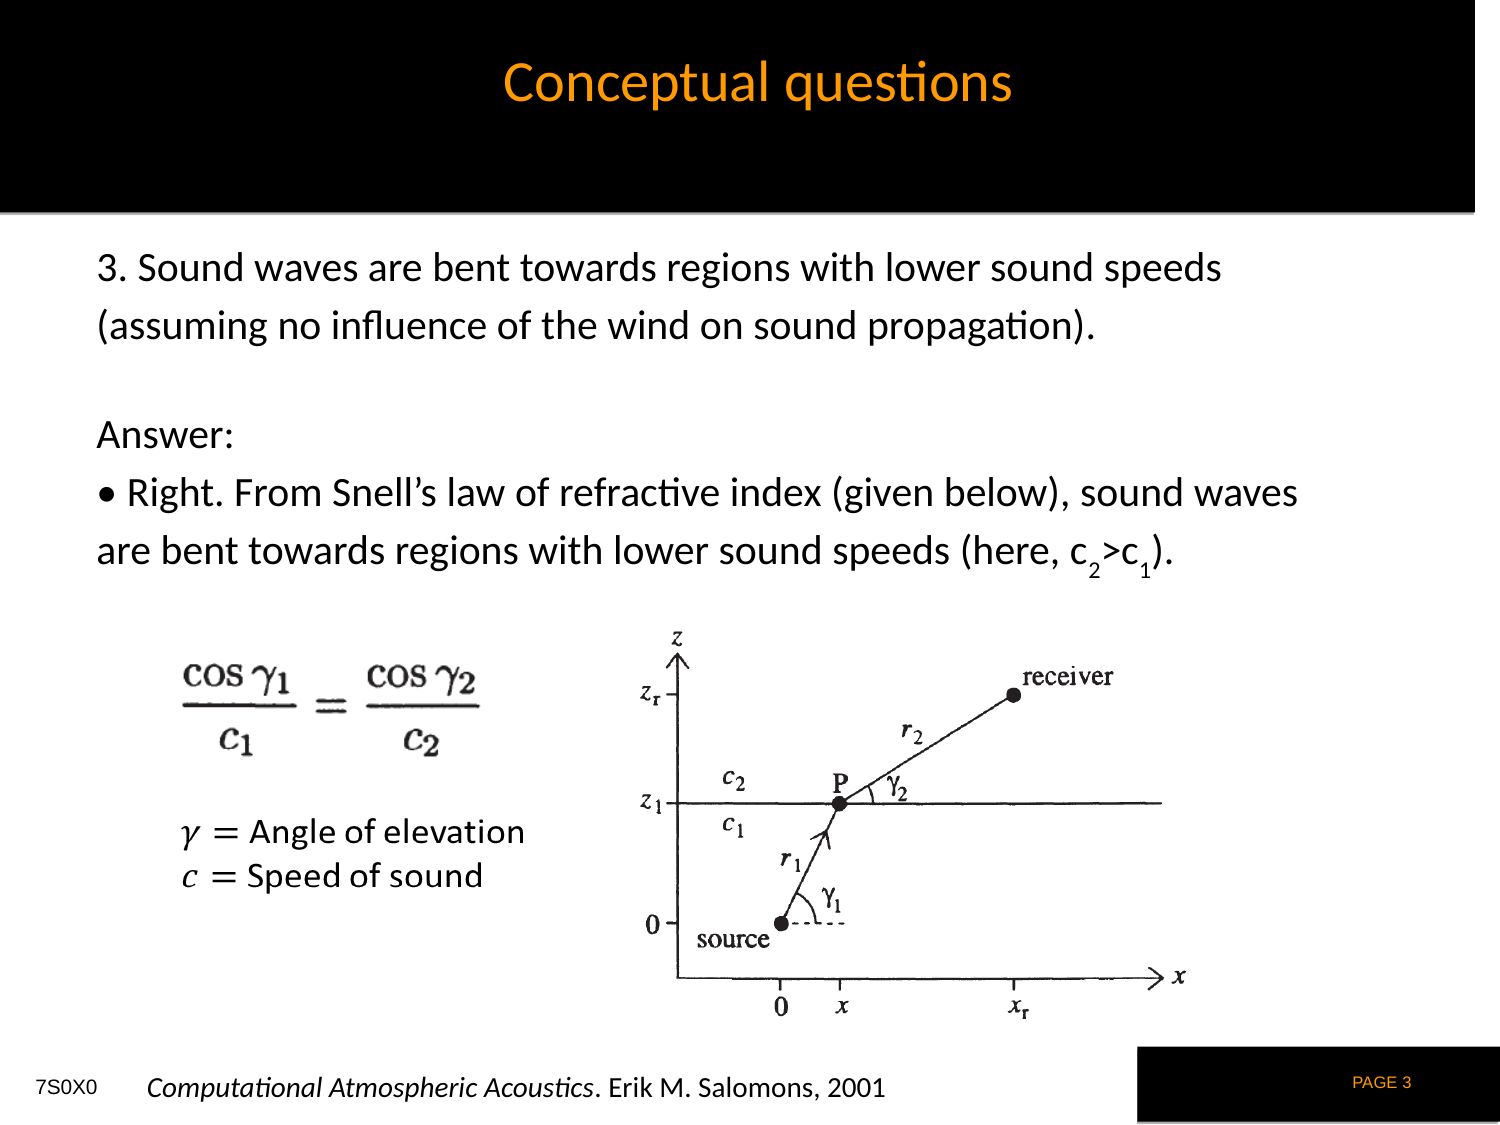

# Conceptual questions
3. Sound waves are bent towards regions with lower sound speeds
(assuming no influence of the wind on sound propagation).
Answer:
• Right. From Snell’s law of refractive index (given below), sound waves
are bent towards regions with lower sound speeds (here, c2>c1).
PAGE 3
Computational Atmospheric Acoustics. Erik M. Salomons, 2001
7S0X0
2017/02/09
PAGE